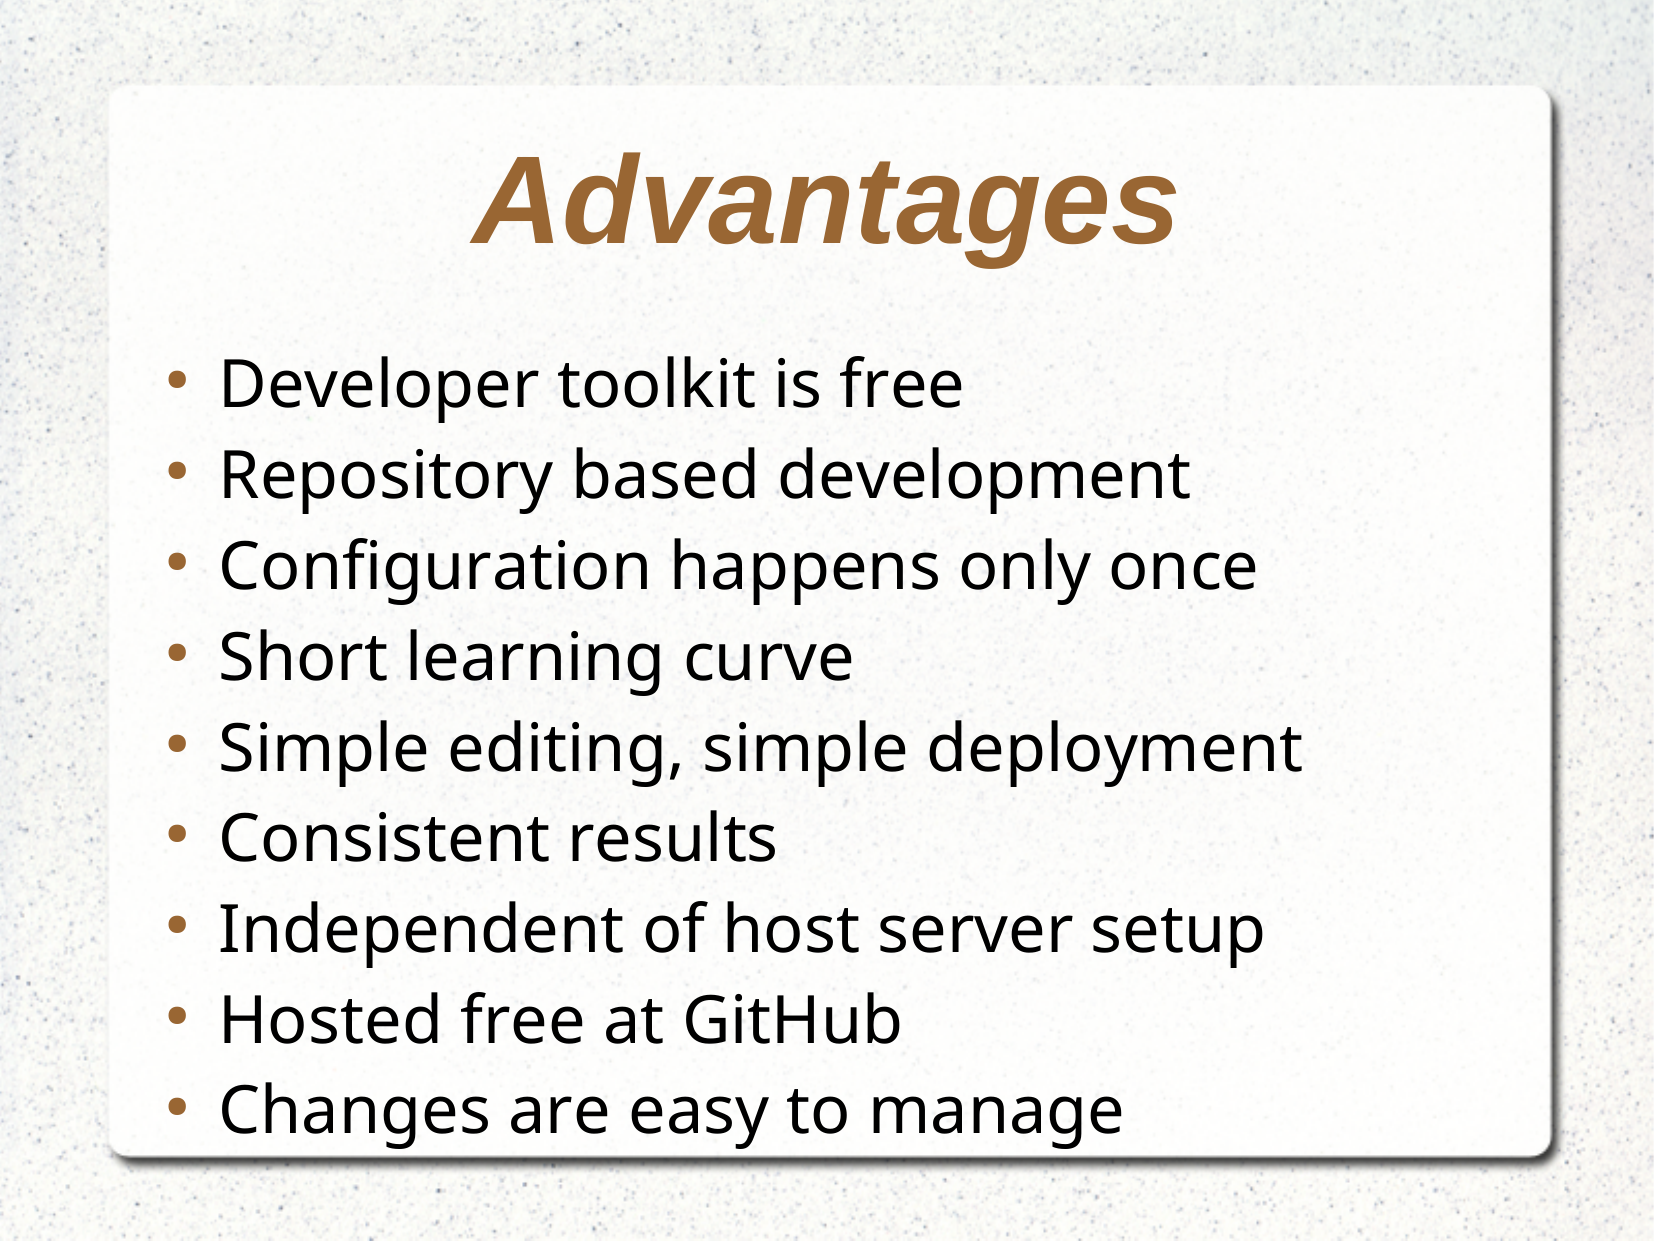

# Advantages
Developer toolkit is free
Repository based development
Configuration happens only once
Short learning curve
Simple editing, simple deployment
Consistent results
Independent of host server setup
Hosted free at GitHub
Changes are easy to manage